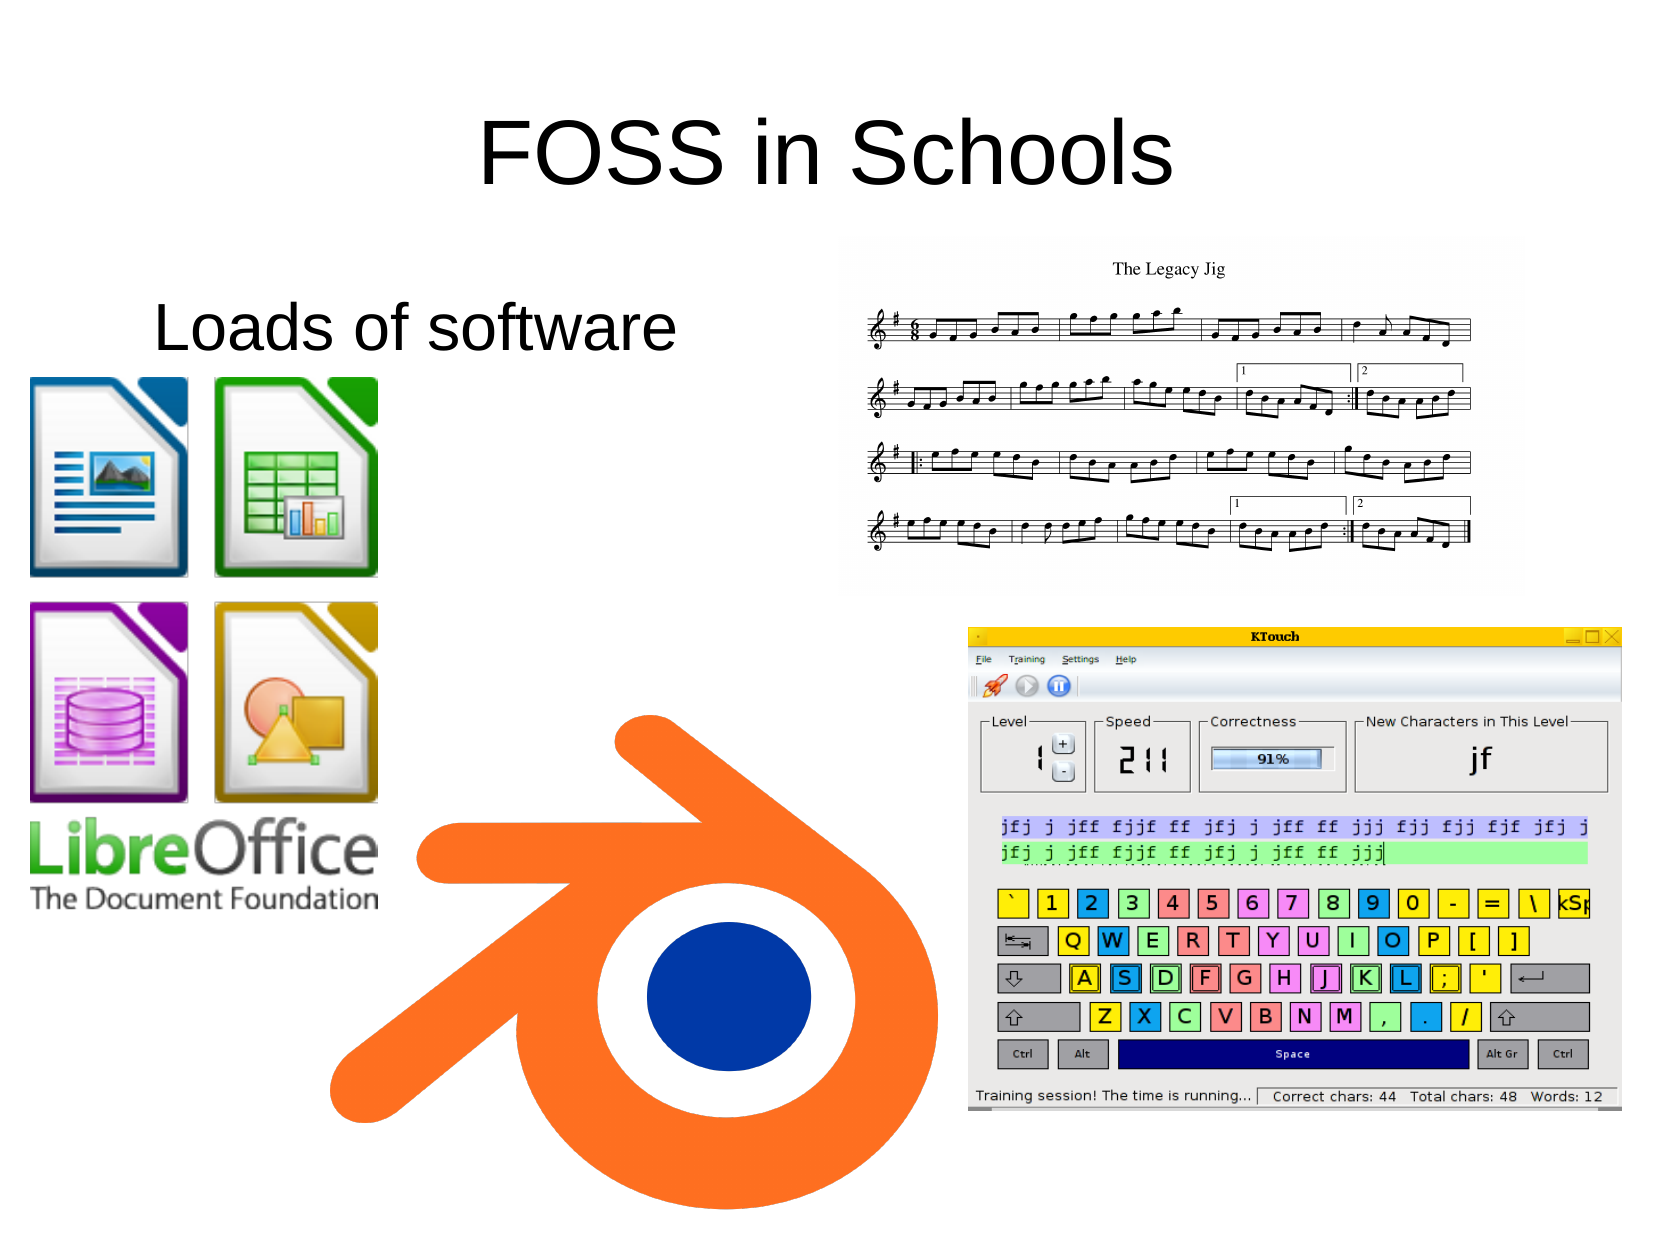

# FOSS in Schools
Loads of software